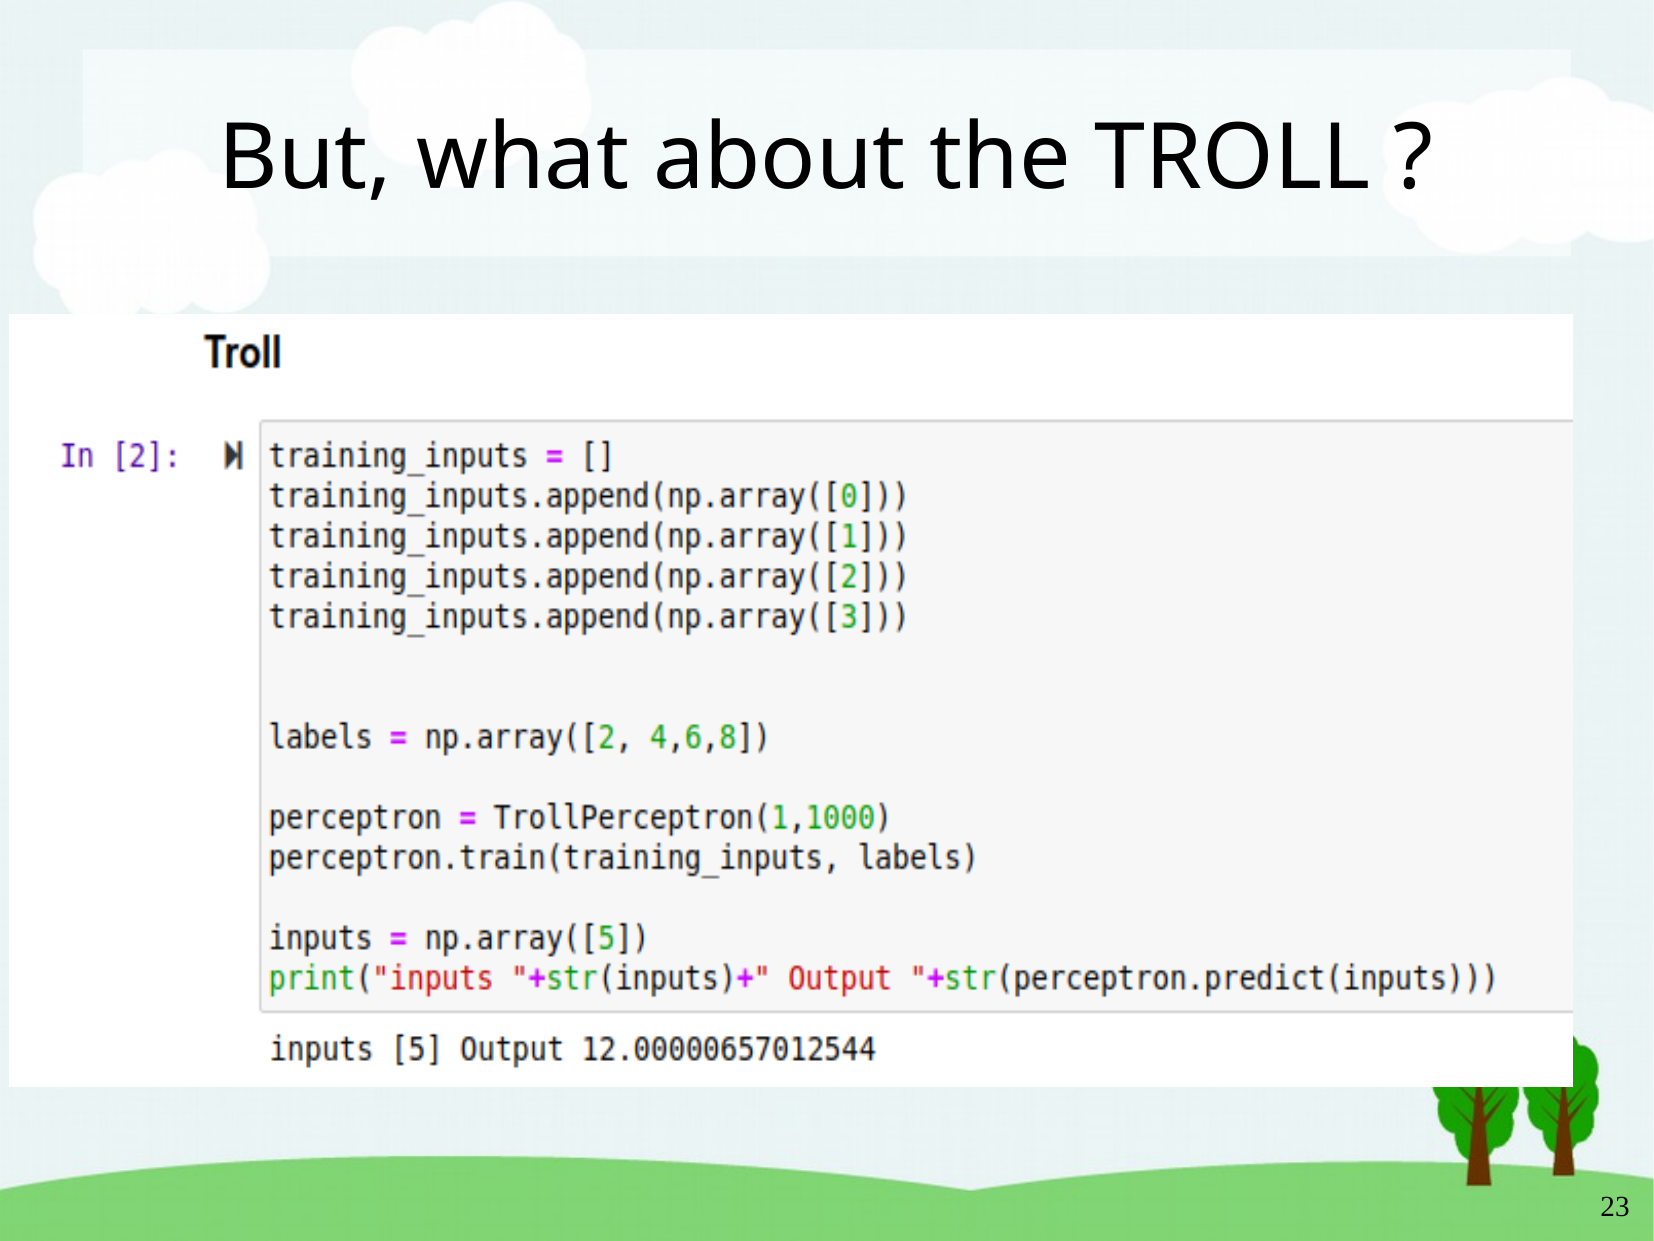

# But, what about the TROLL ?
23